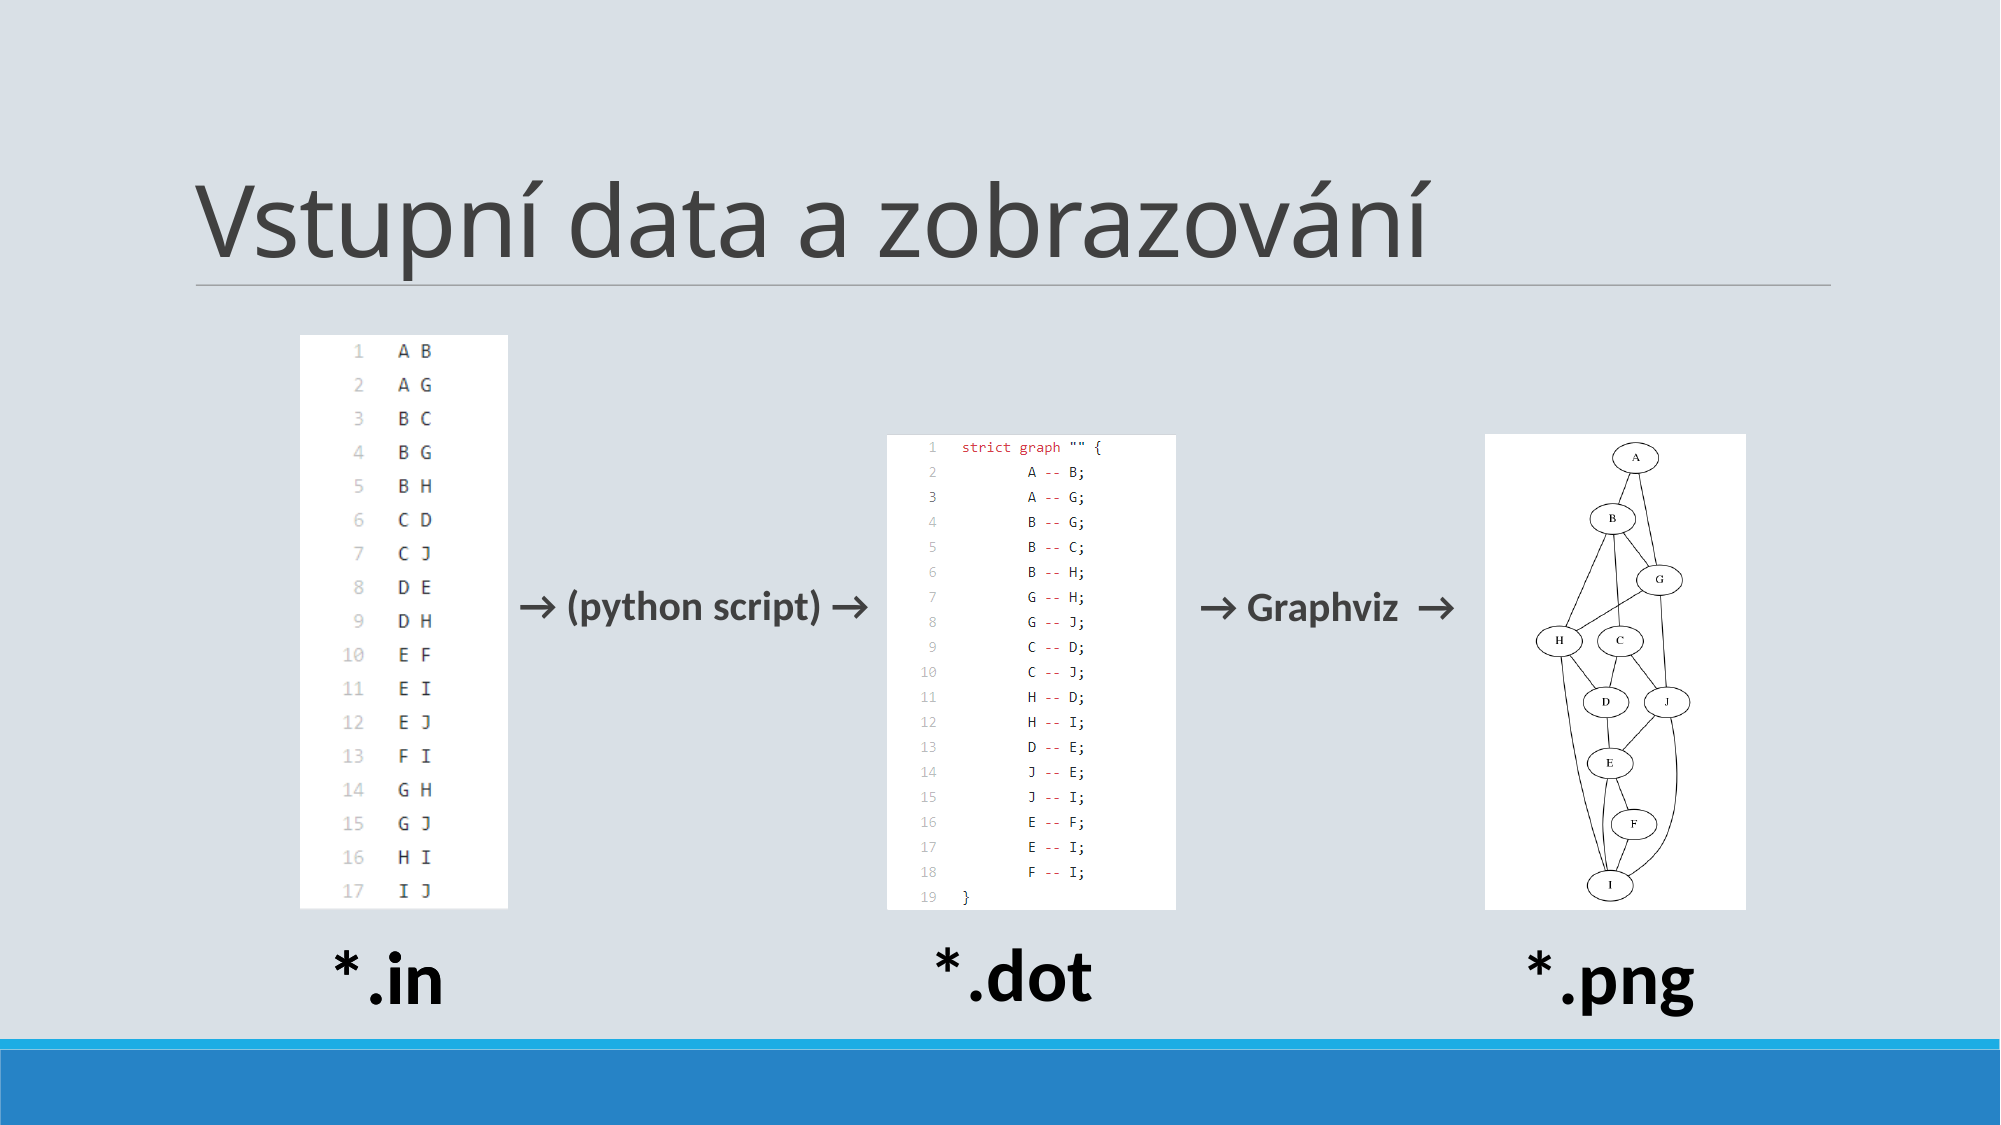

# Vstupní data a zobrazování
 → (python script) →
→ Graphviz →
*.dot
*.in
*.in
*.png